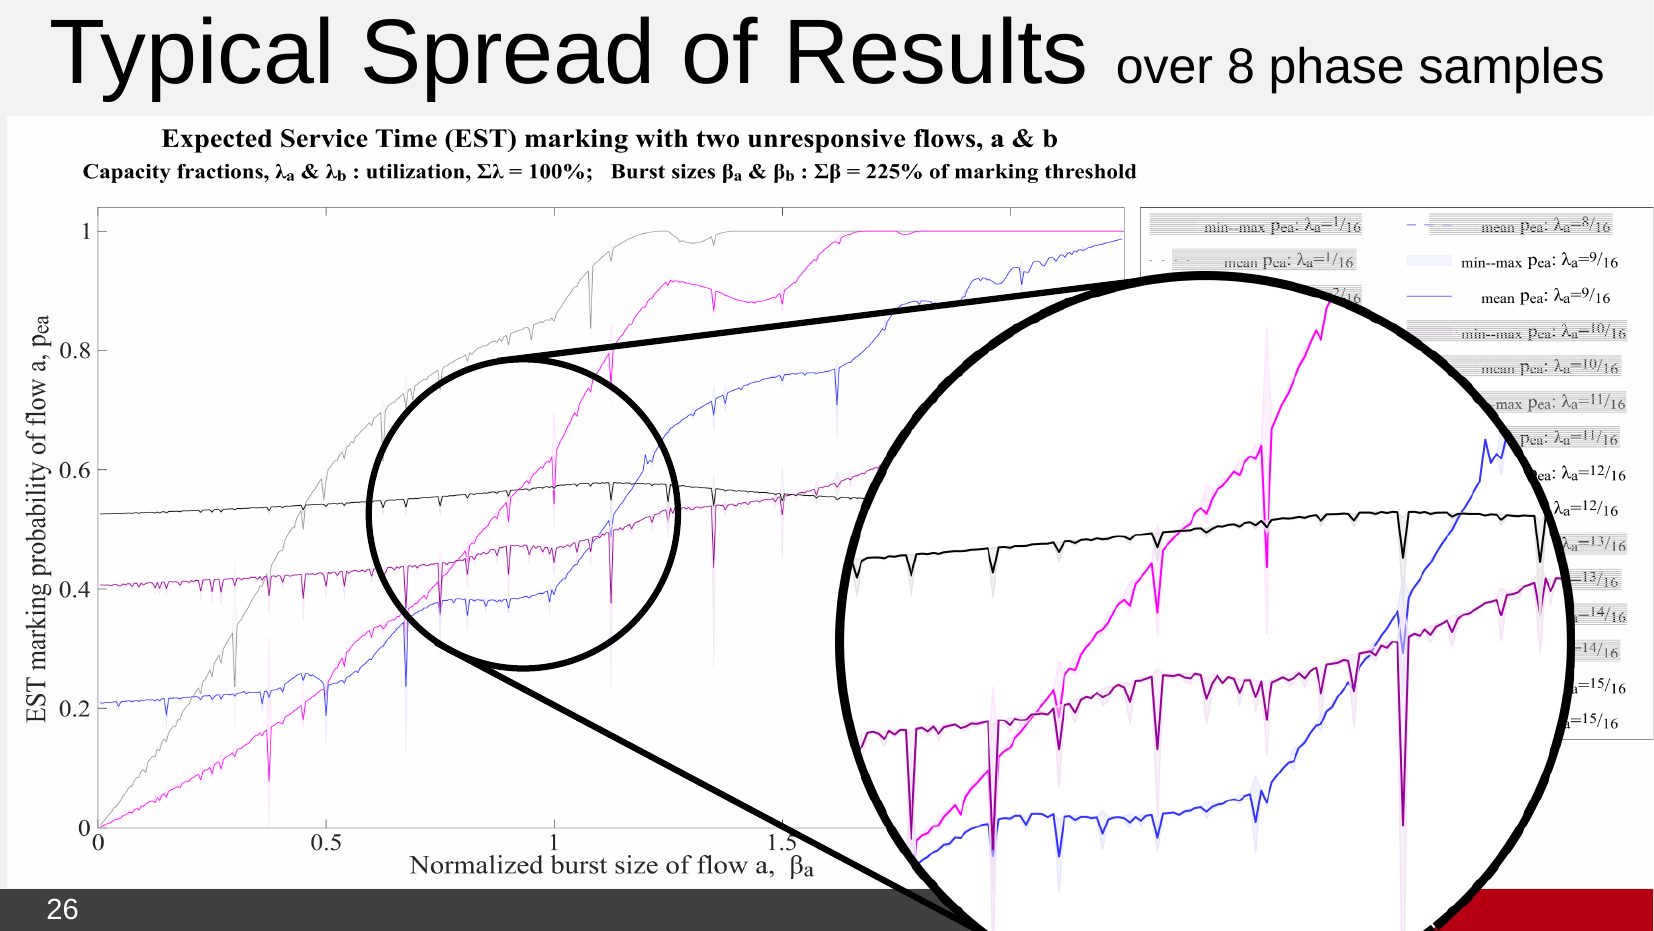

# Typical Spread of Results over 8 phase samples
26